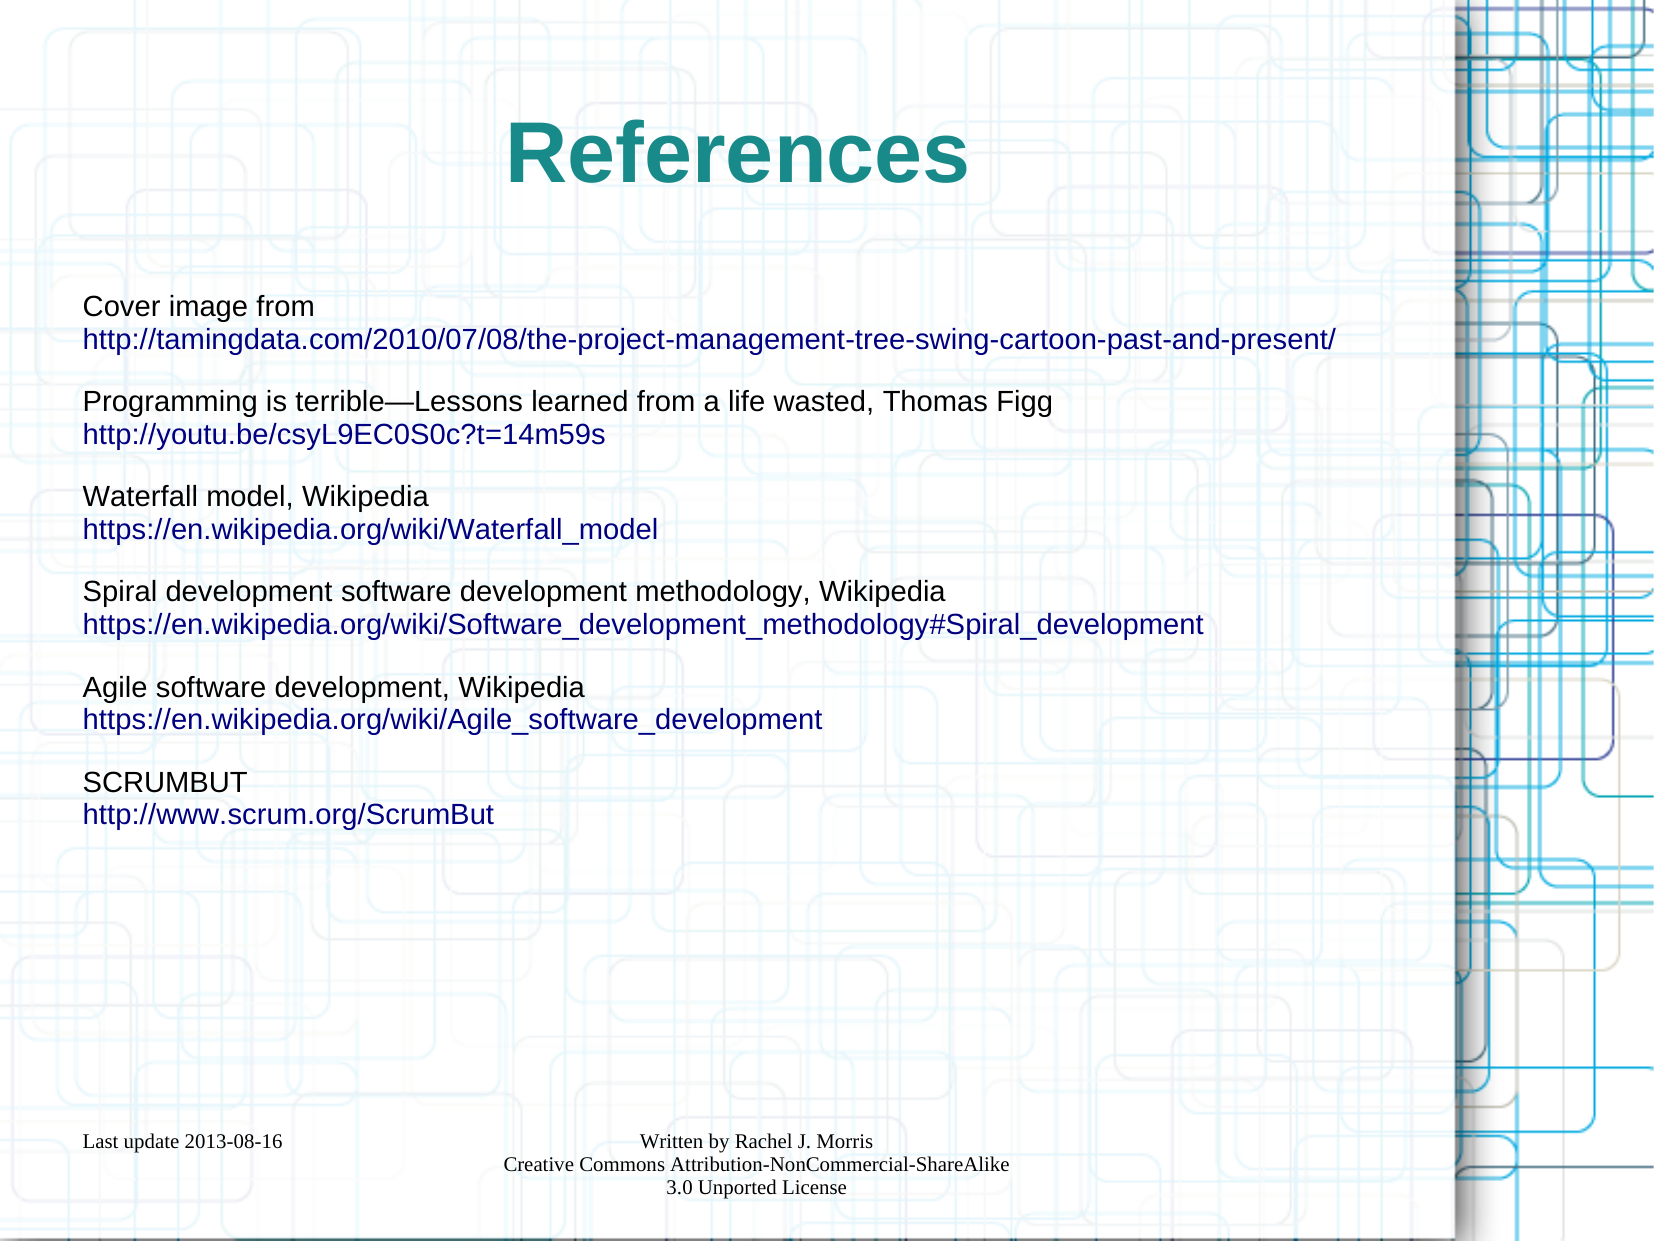

# References
Cover image from http://tamingdata.com/2010/07/08/the-project-management-tree-swing-cartoon-past-and-present/
Programming is terrible—Lessons learned from a life wasted, Thomas Figg
http://youtu.be/csyL9EC0S0c?t=14m59s
Waterfall model, Wikipedia
https://en.wikipedia.org/wiki/Waterfall_model
Spiral development software development methodology, Wikipedia
https://en.wikipedia.org/wiki/Software_development_methodology#Spiral_development
Agile software development, Wikipedia
https://en.wikipedia.org/wiki/Agile_software_development
SCRUMBUT
http://www.scrum.org/ScrumBut